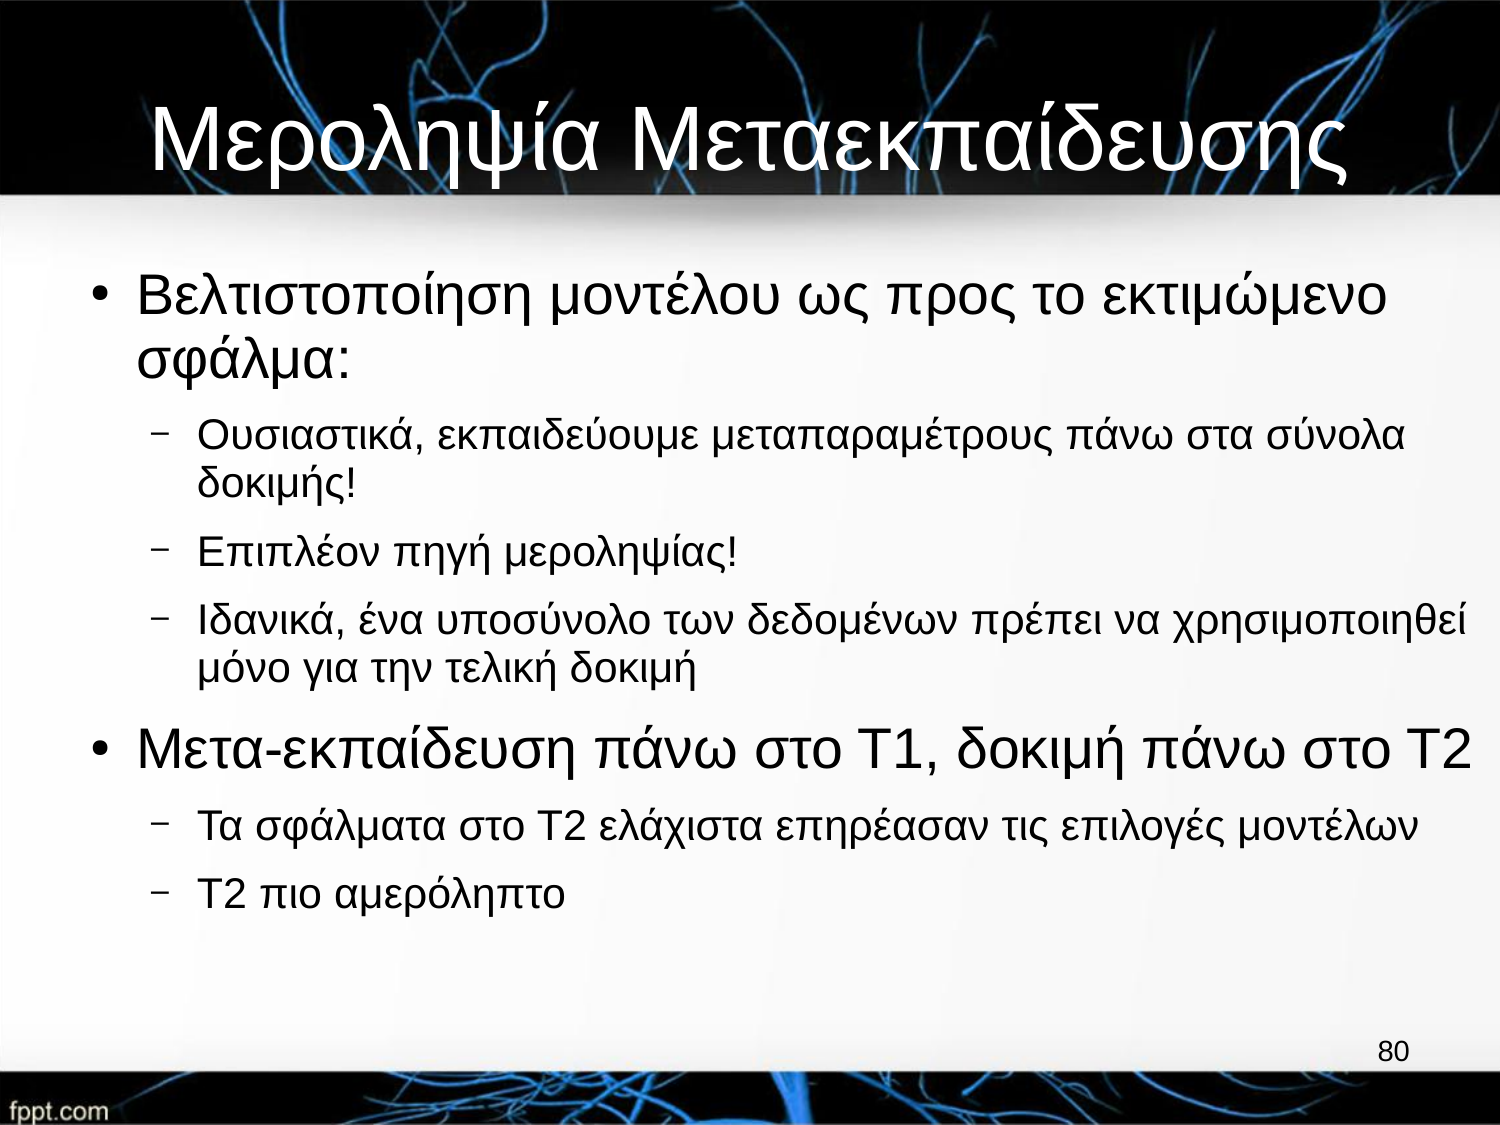

# Μεροληψία Μεταεκπαίδευσης
Βελτιστοποίηση μοντέλου ως προς το εκτιμώμενο σφάλμα:
Ουσιαστικά, εκπαιδεύουμε μεταπαραμέτρους πάνω στα σύνολα δοκιμής!
Επιπλέον πηγή μεροληψίας!
Ιδανικά, ένα υποσύνολο των δεδομένων πρέπει να χρησιμοποιηθεί μόνο για την τελική δοκιμή
Mετα-εκπαίδευση πάνω στο Τ1, δοκιμή πάνω στο Τ2
Τα σφάλματα στο Τ2 ελάχιστα επηρέασαν τις επιλογές μοντέλων
Τ2 πιο αμερόληπτο
80